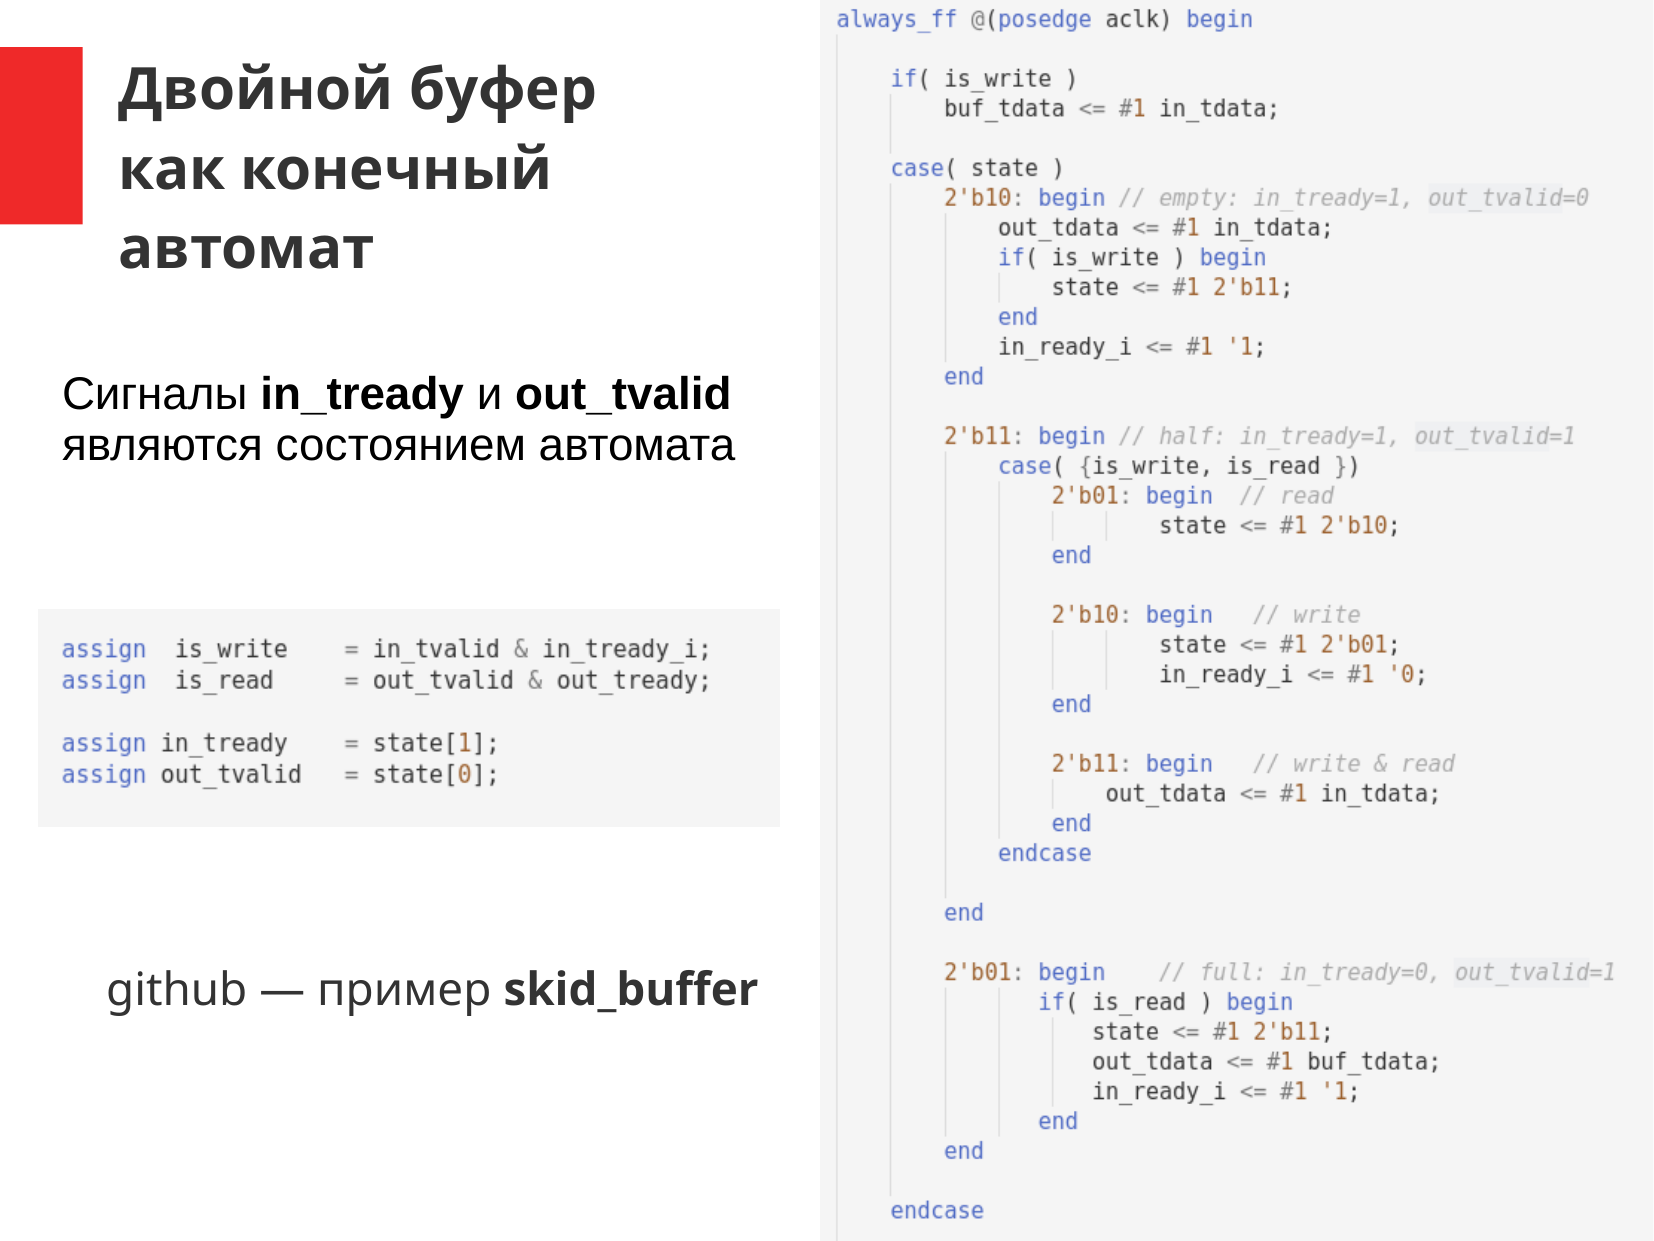

# Двойной буфер как конечный автомат
Сигналы in_tready и out_tvalid являются состоянием автомата
github — пример skid_buffer
22